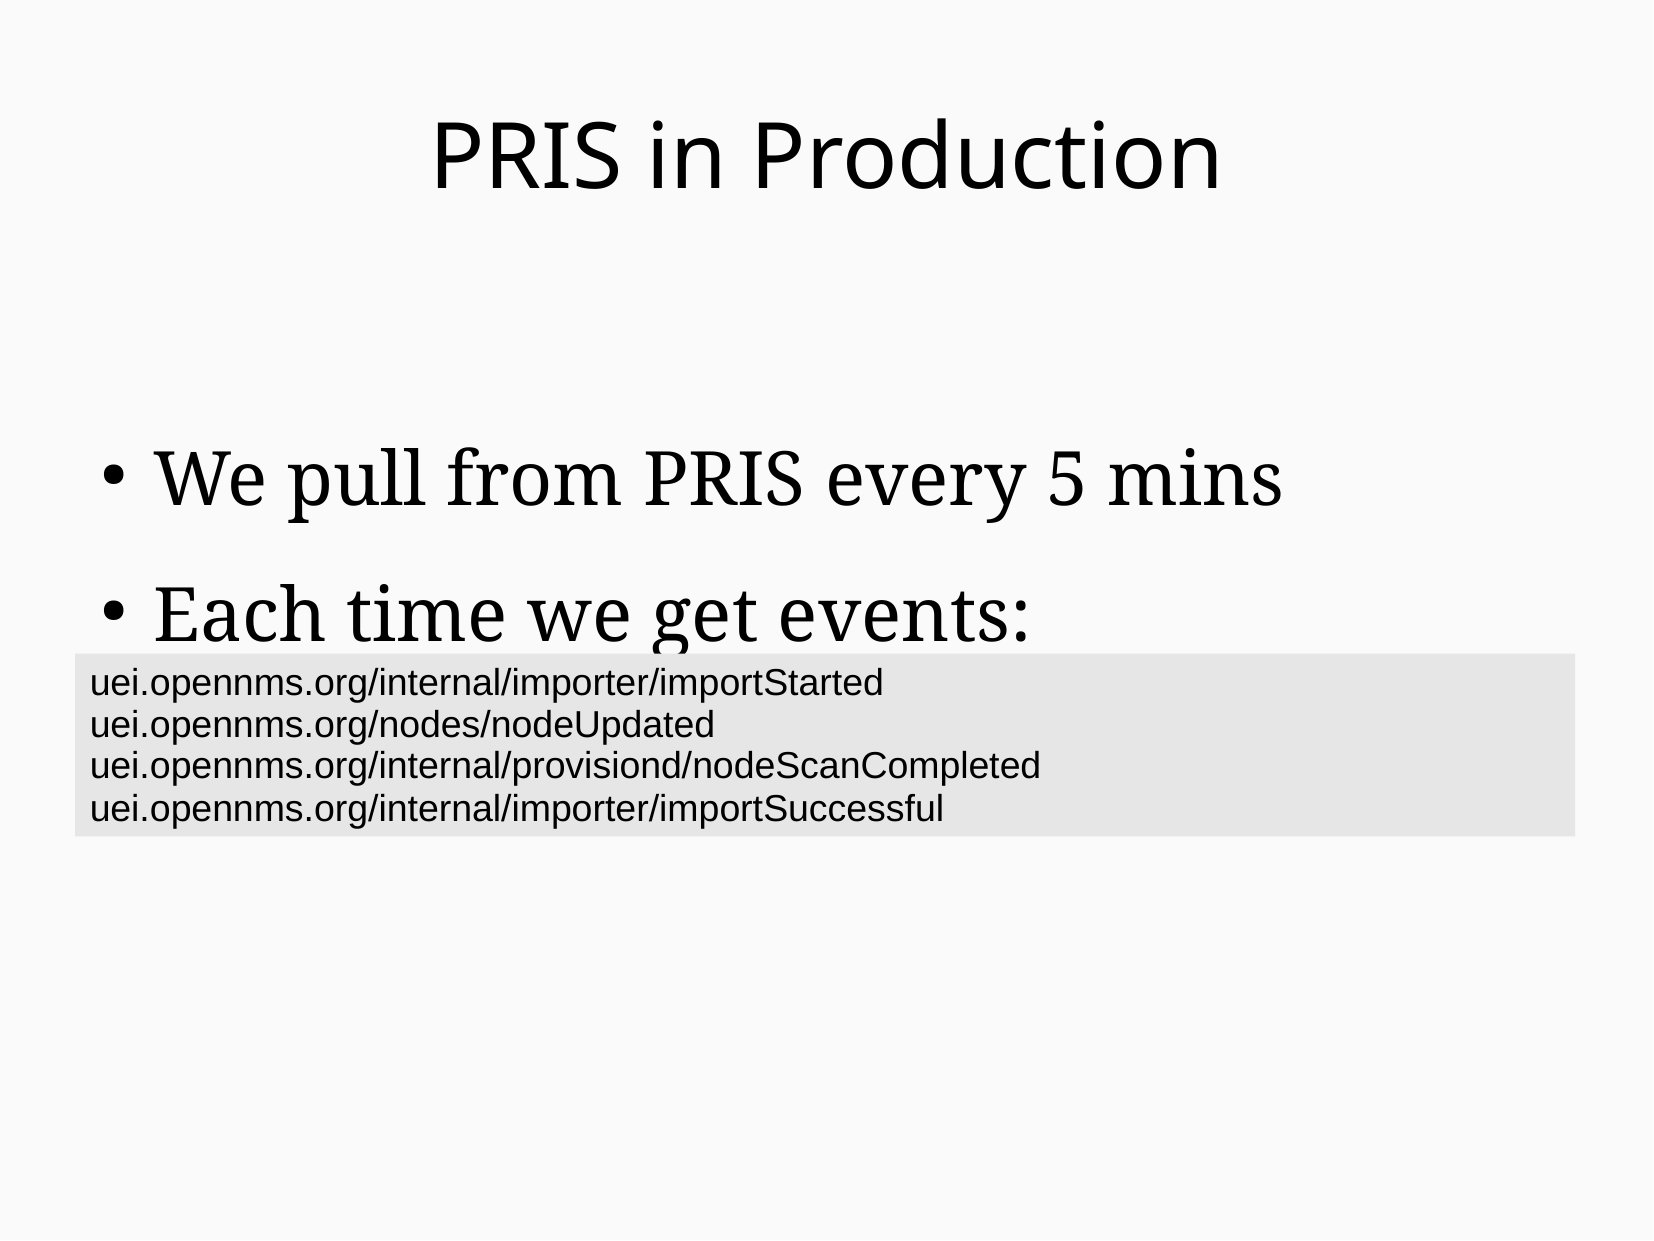

# PRIS in Production
We pull from PRIS every 5 mins
Each time we get events:
uei.opennms.org/internal/importer/importStarted
uei.opennms.org/nodes/nodeUpdated
uei.opennms.org/internal/provisiond/nodeScanCompleted
uei.opennms.org/internal/importer/importSuccessful